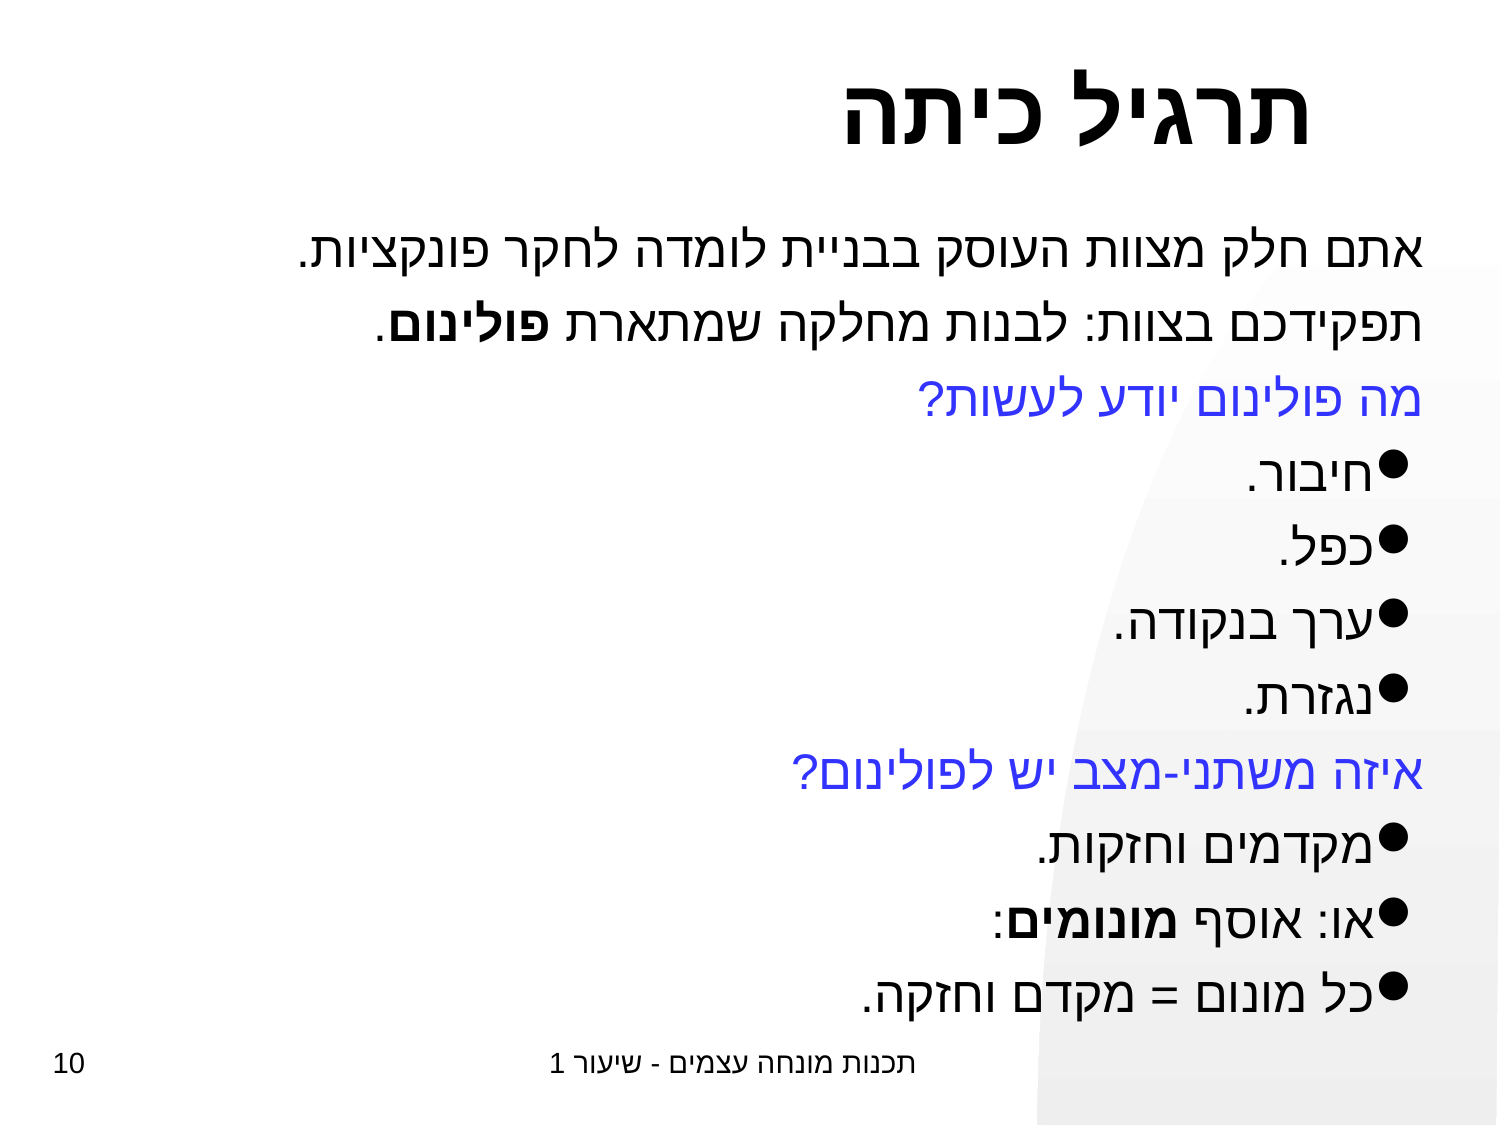

תרגיל כיתה
אתם חלק מצוות העוסק בבניית לומדה לחקר פונקציות.
תפקידכם בצוות: לבנות מחלקה שמתארת פולינום.
מה פולינום יודע לעשות?
חיבור.
כפל.
ערך בנקודה.
נגזרת.
איזה משתני-מצב יש לפולינום?
מקדמים וחזקות.
או: אוסף מונומים:
כל מונום = מקדם וחזקה.
 תכנות מונחה עצמים - שיעור 1